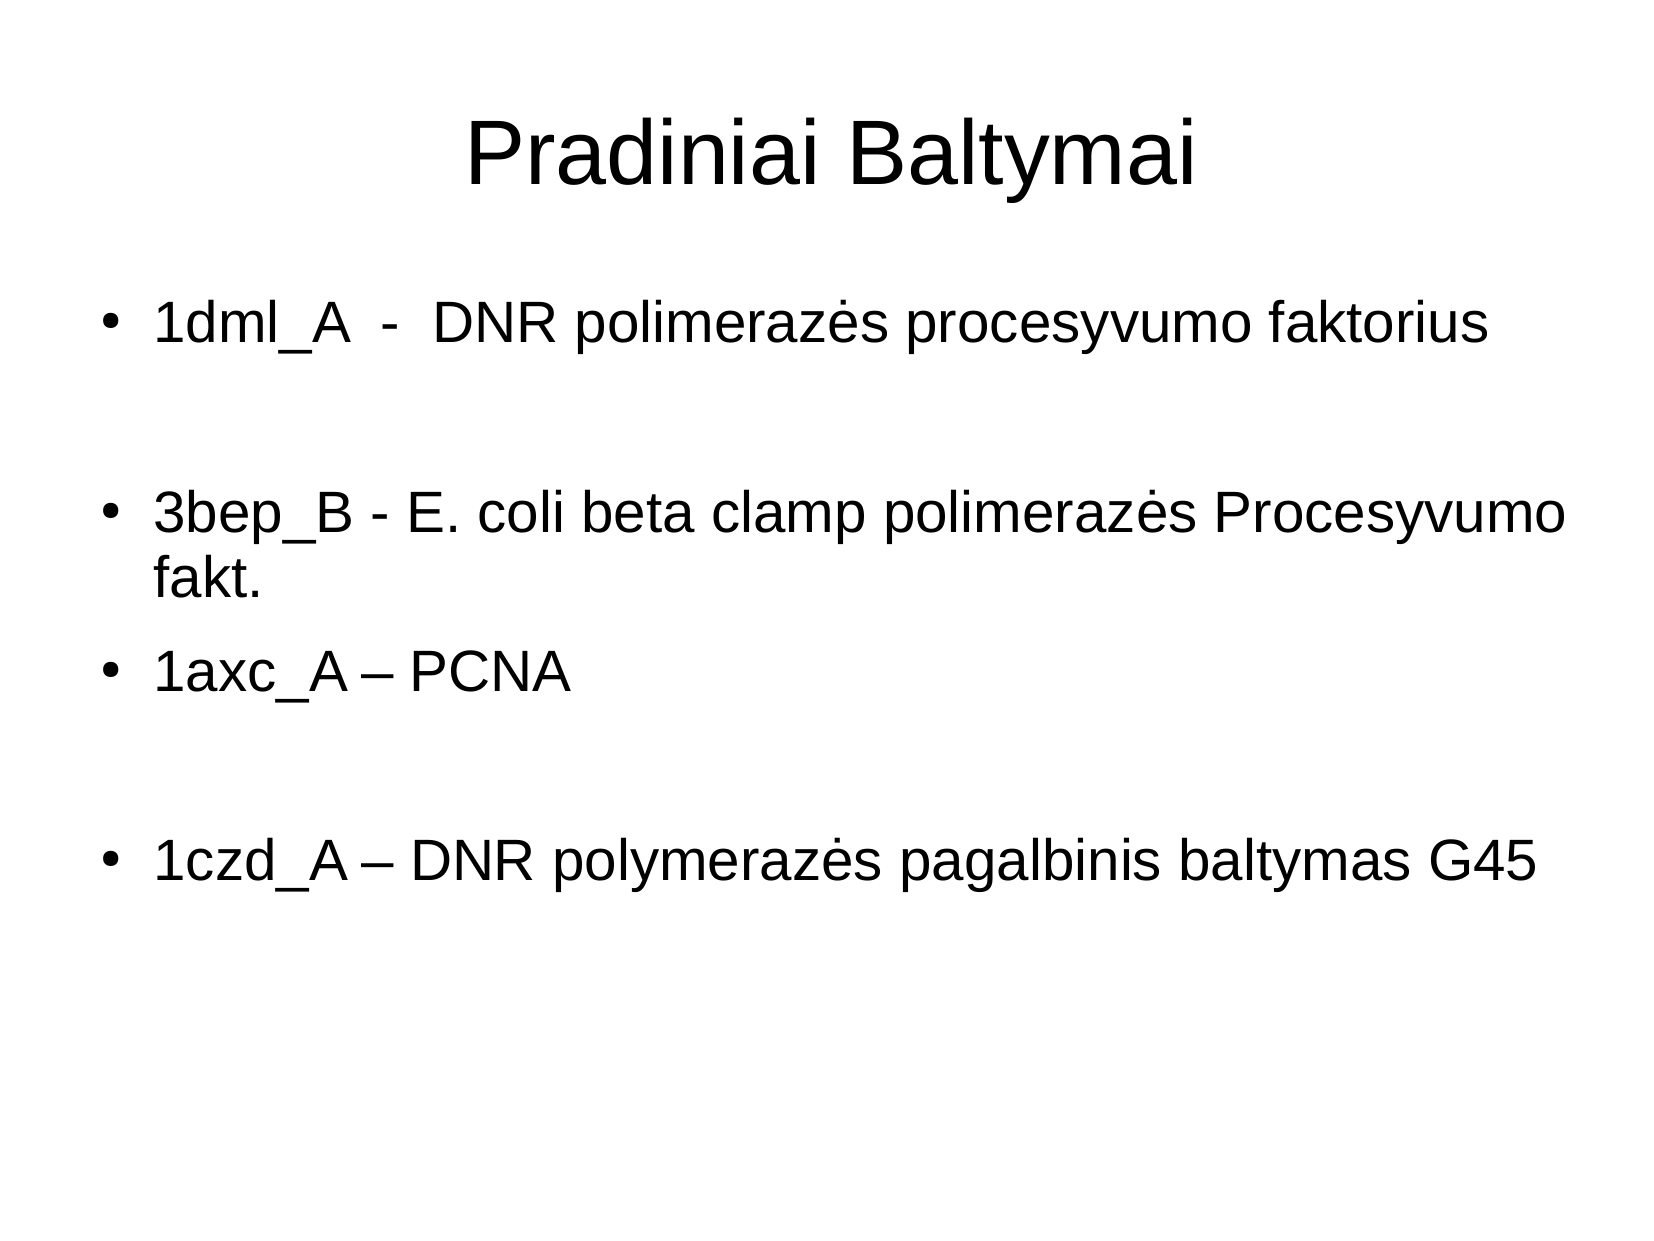

# Pradiniai Baltymai
1dml_A - DNR polimerazės procesyvumo faktorius
3bep_B - E. coli beta clamp polimerazės Procesyvumo fakt.
1axc_A – PCNA
1czd_A – DNR polymerazės pagalbinis baltymas G45